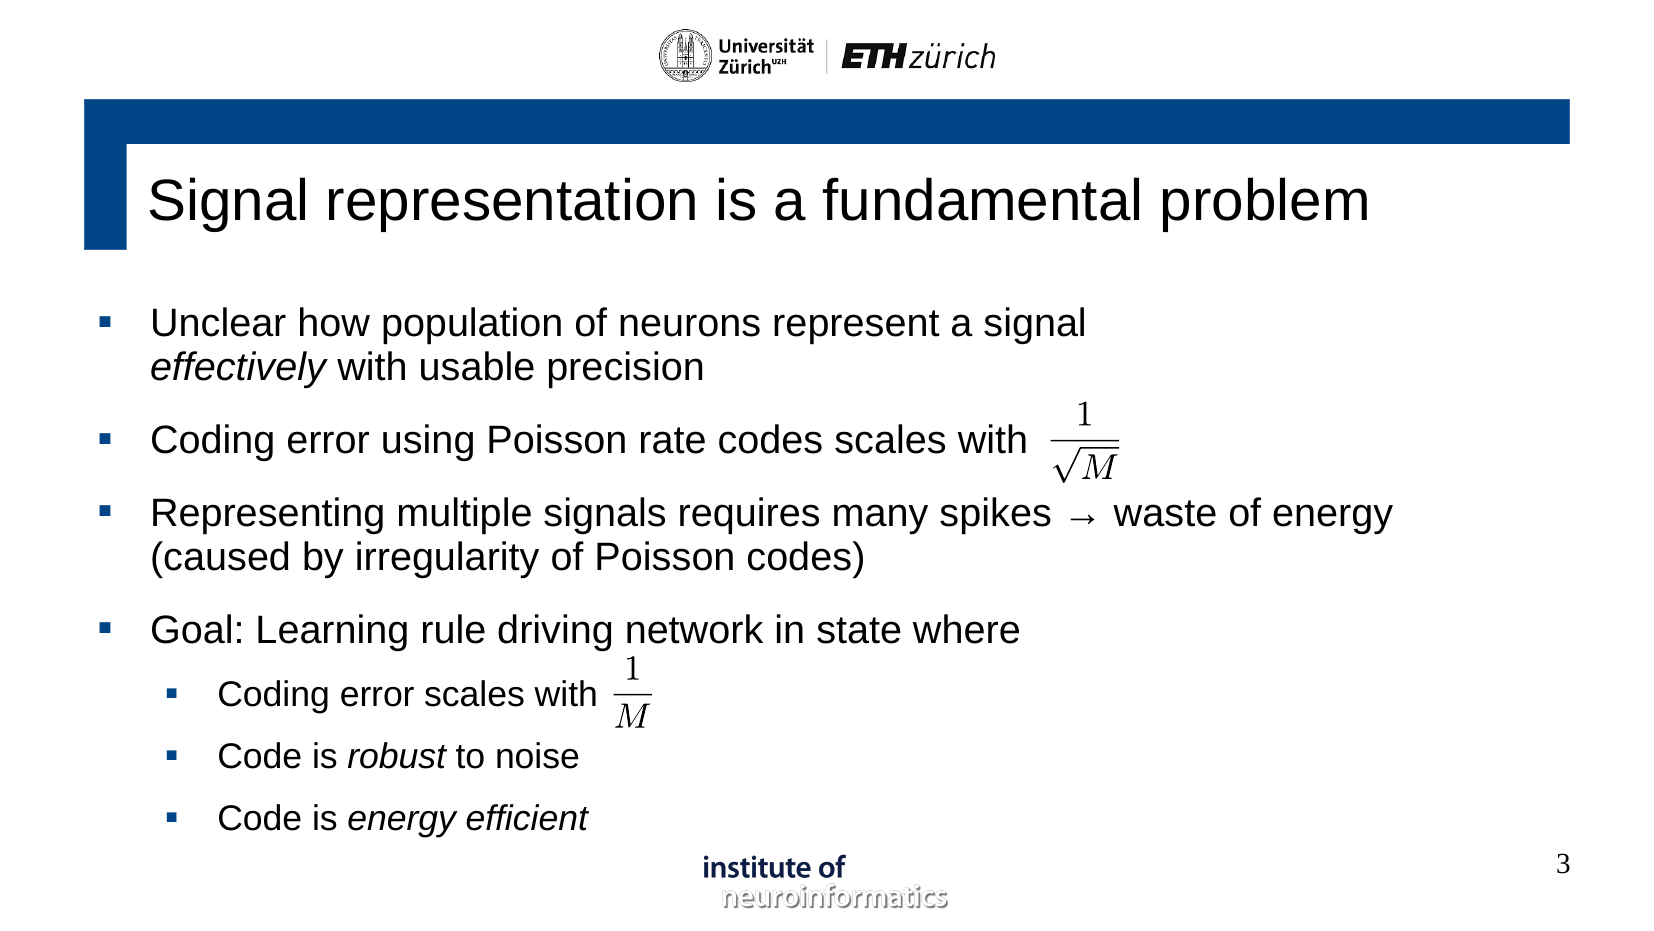

# Signal representation is a fundamental problem
Unclear how population of neurons represent a signal
effectively with usable precision
Coding error using Poisson rate codes scales with
Representing multiple signals requires many spikes → waste of energy
(caused by irregularity of Poisson codes)
Goal: Learning rule driving network in state where
Coding error scales with
Code is robust to noise
Code is energy efficient
3